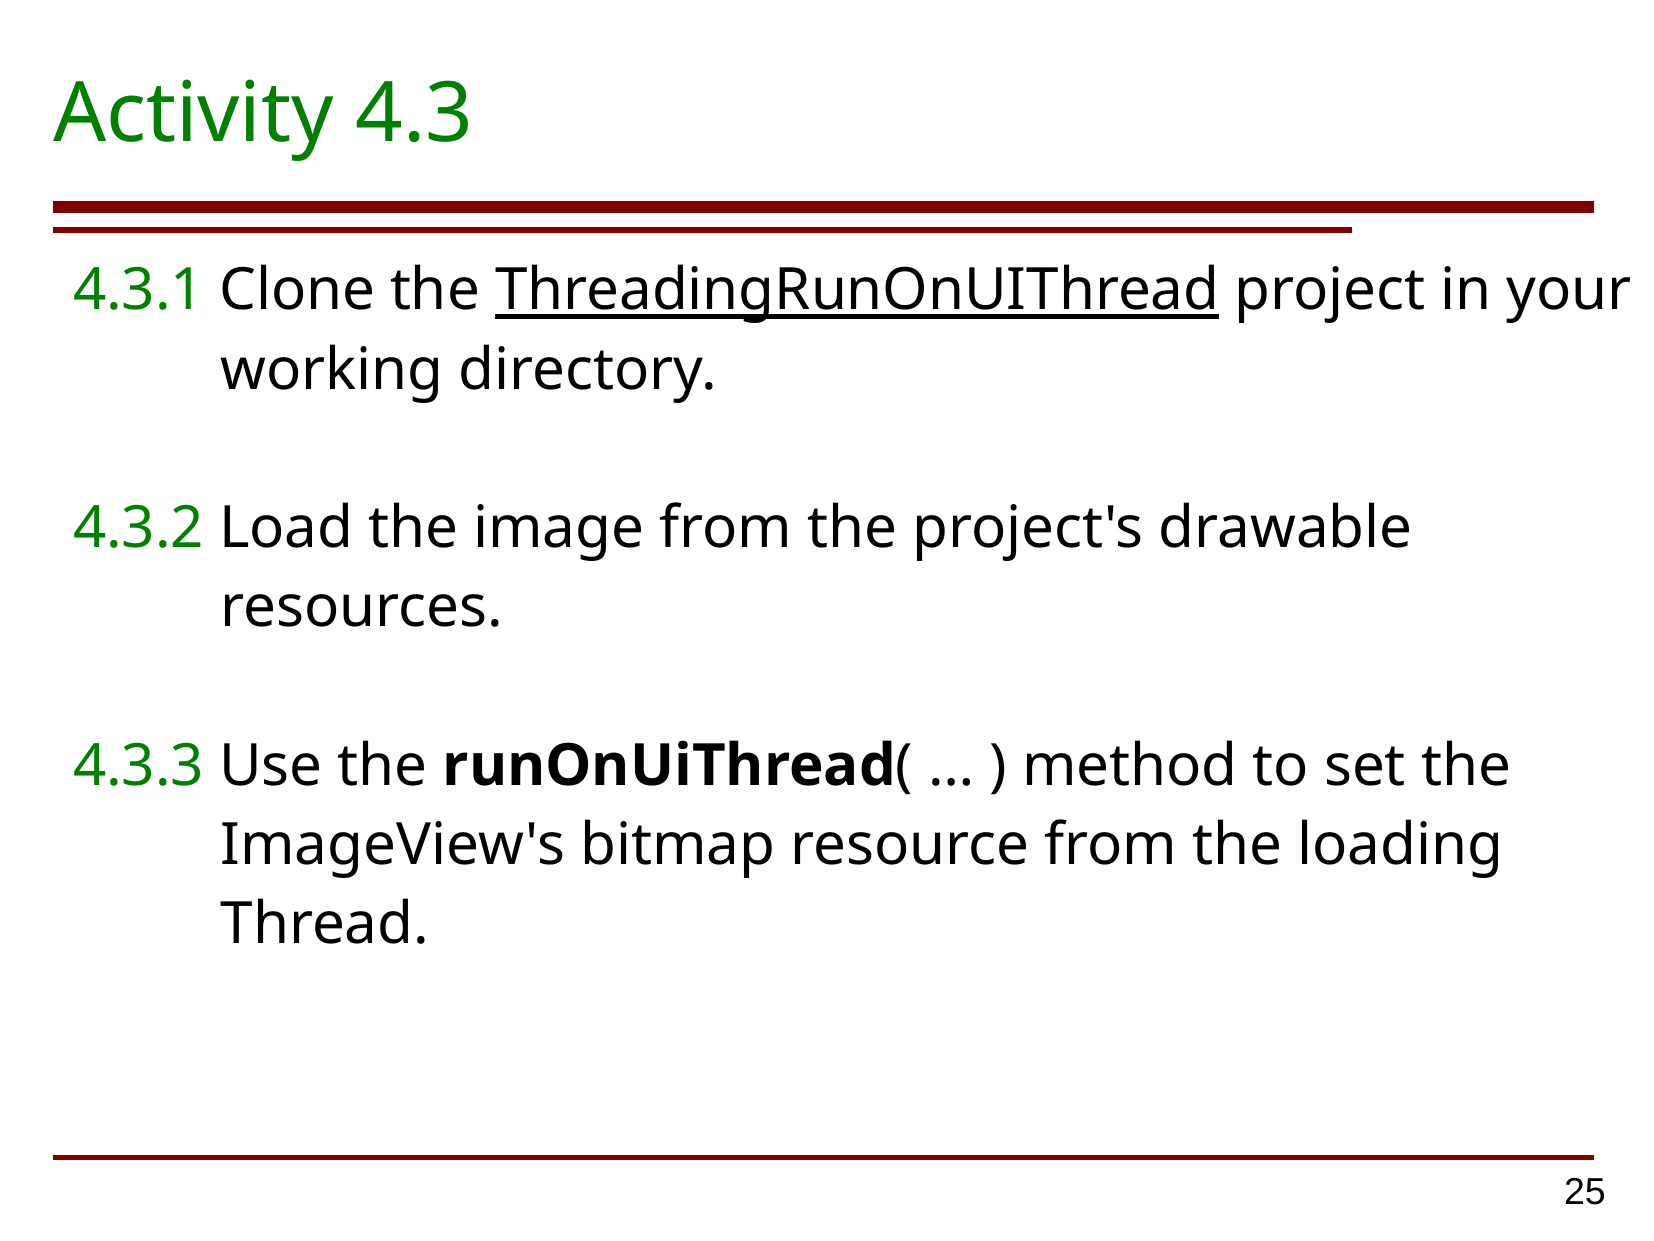

# Activity 4.3
4.3.1 Clone the ThreadingRunOnUIThread project in your
		working directory.
4.3.2 Load the image from the project's drawable
		resources.
4.3.3 Use the runOnUiThread( … ) method to set the
		ImageView's bitmap resource from the loading
		Thread.